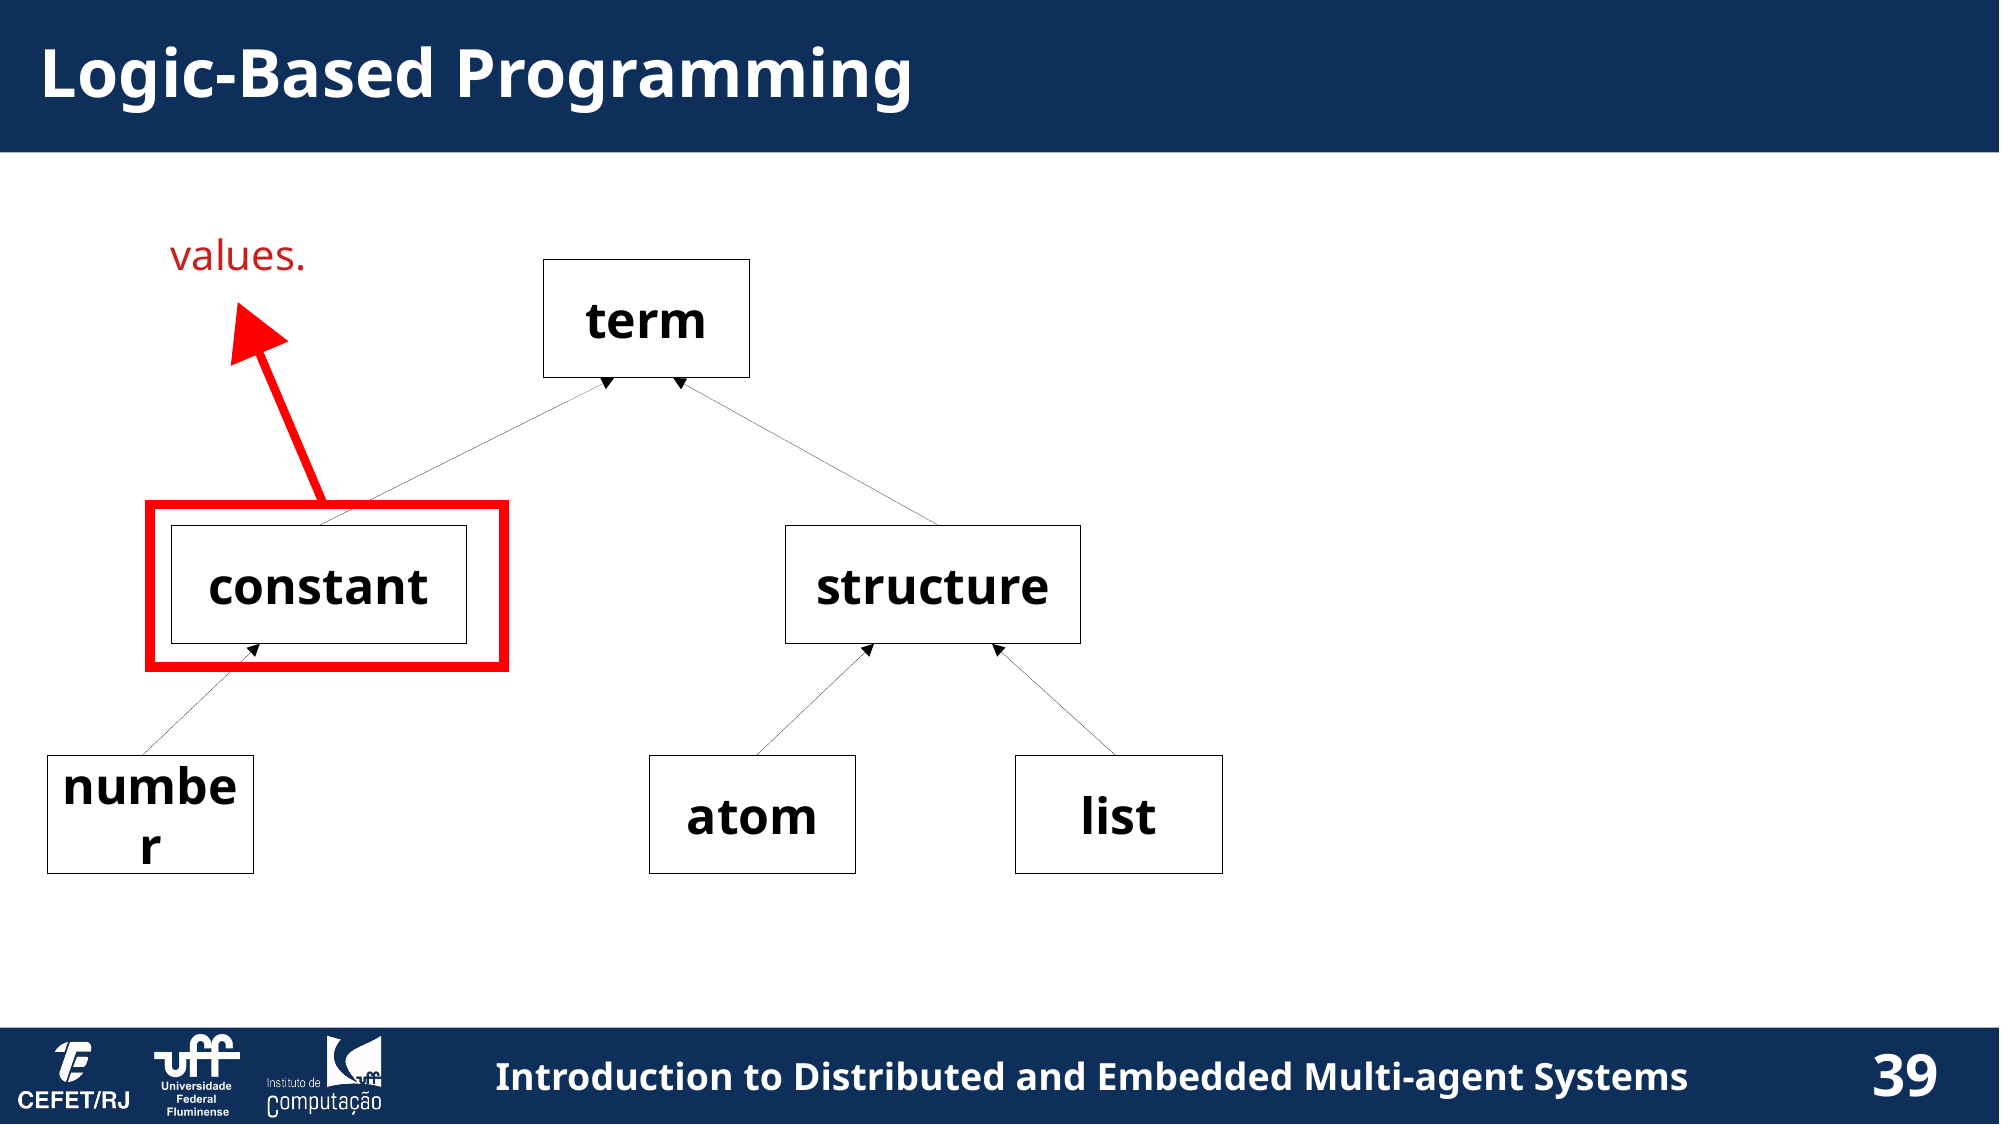

Logic-Based Programming
values.
term
constant
structure
number
atom
list